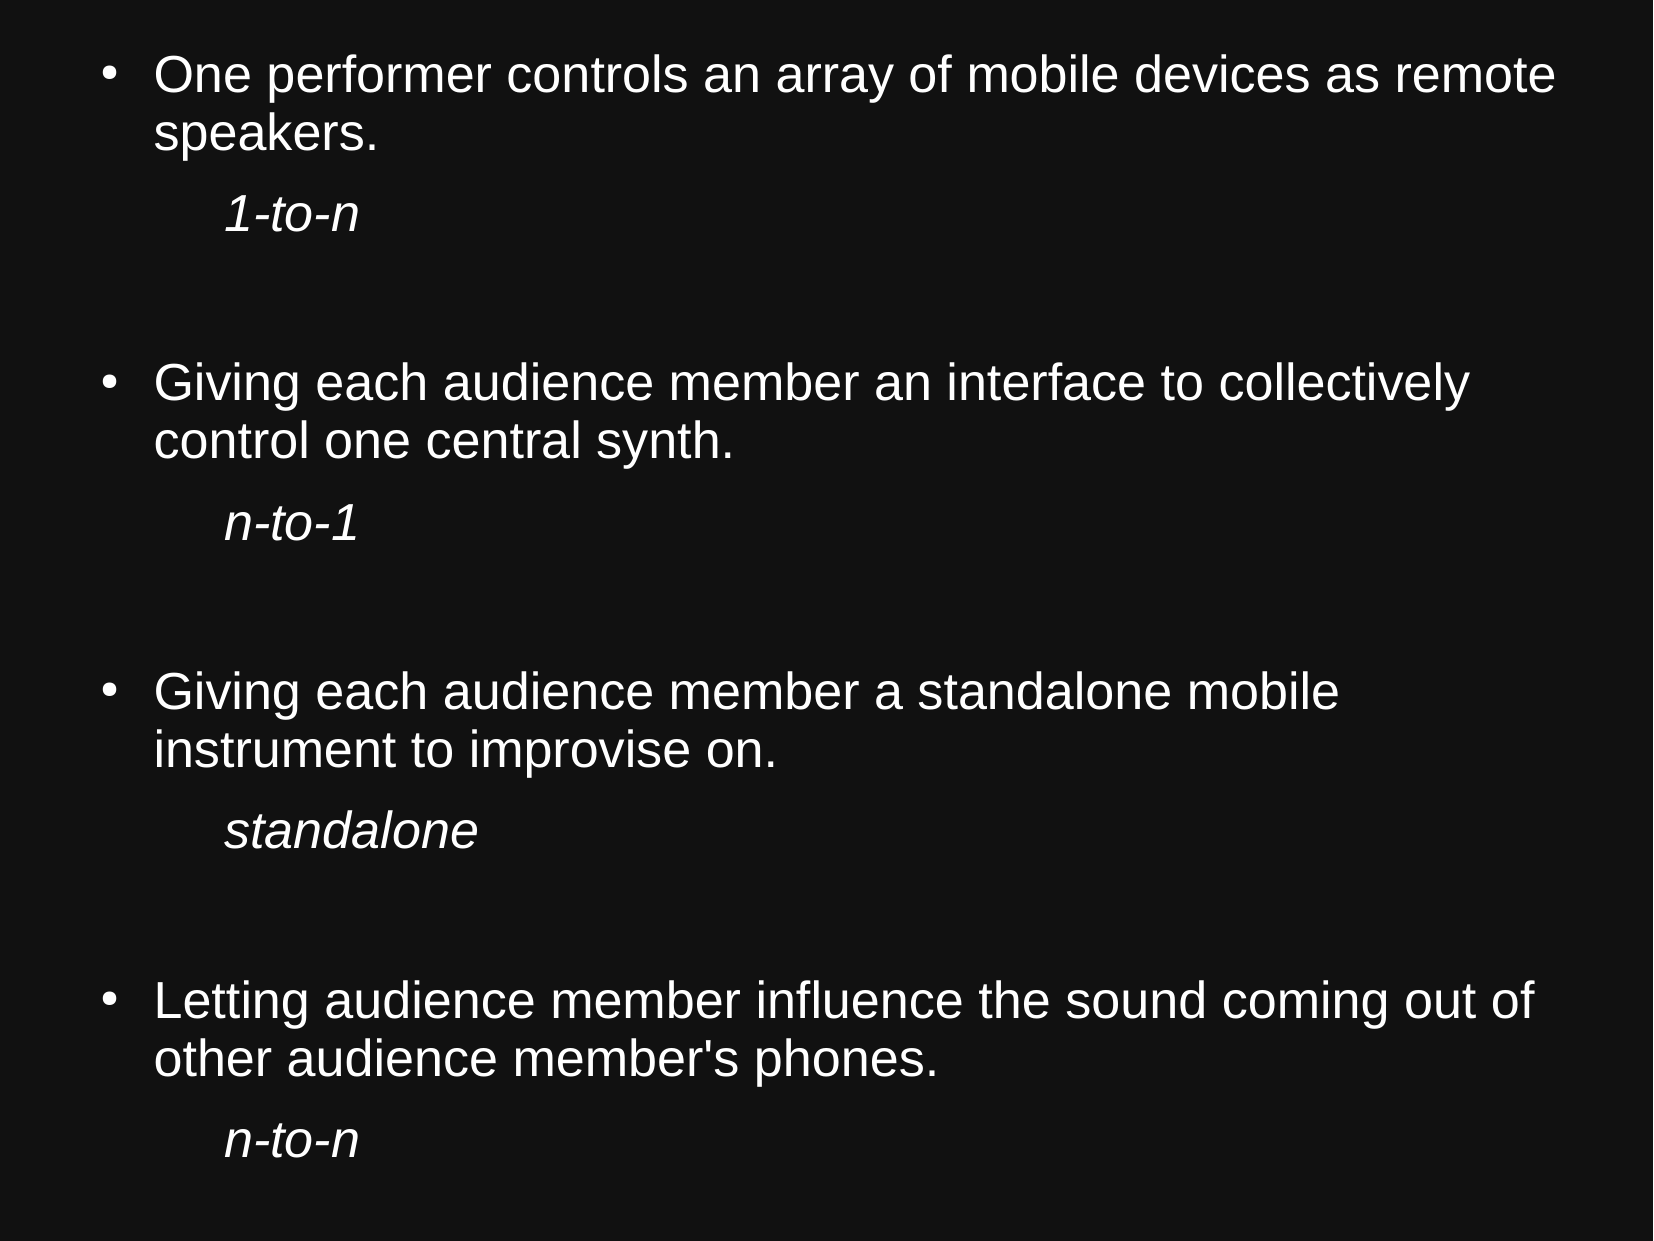

# One performer controls an array of mobile devices as remote speakers.
1-to-n
Giving each audience member an interface to collectively control one central synth.
n-to-1
Giving each audience member a standalone mobile instrument to improvise on.
standalone
Letting audience member influence the sound coming out of other audience member's phones.
n-to-n